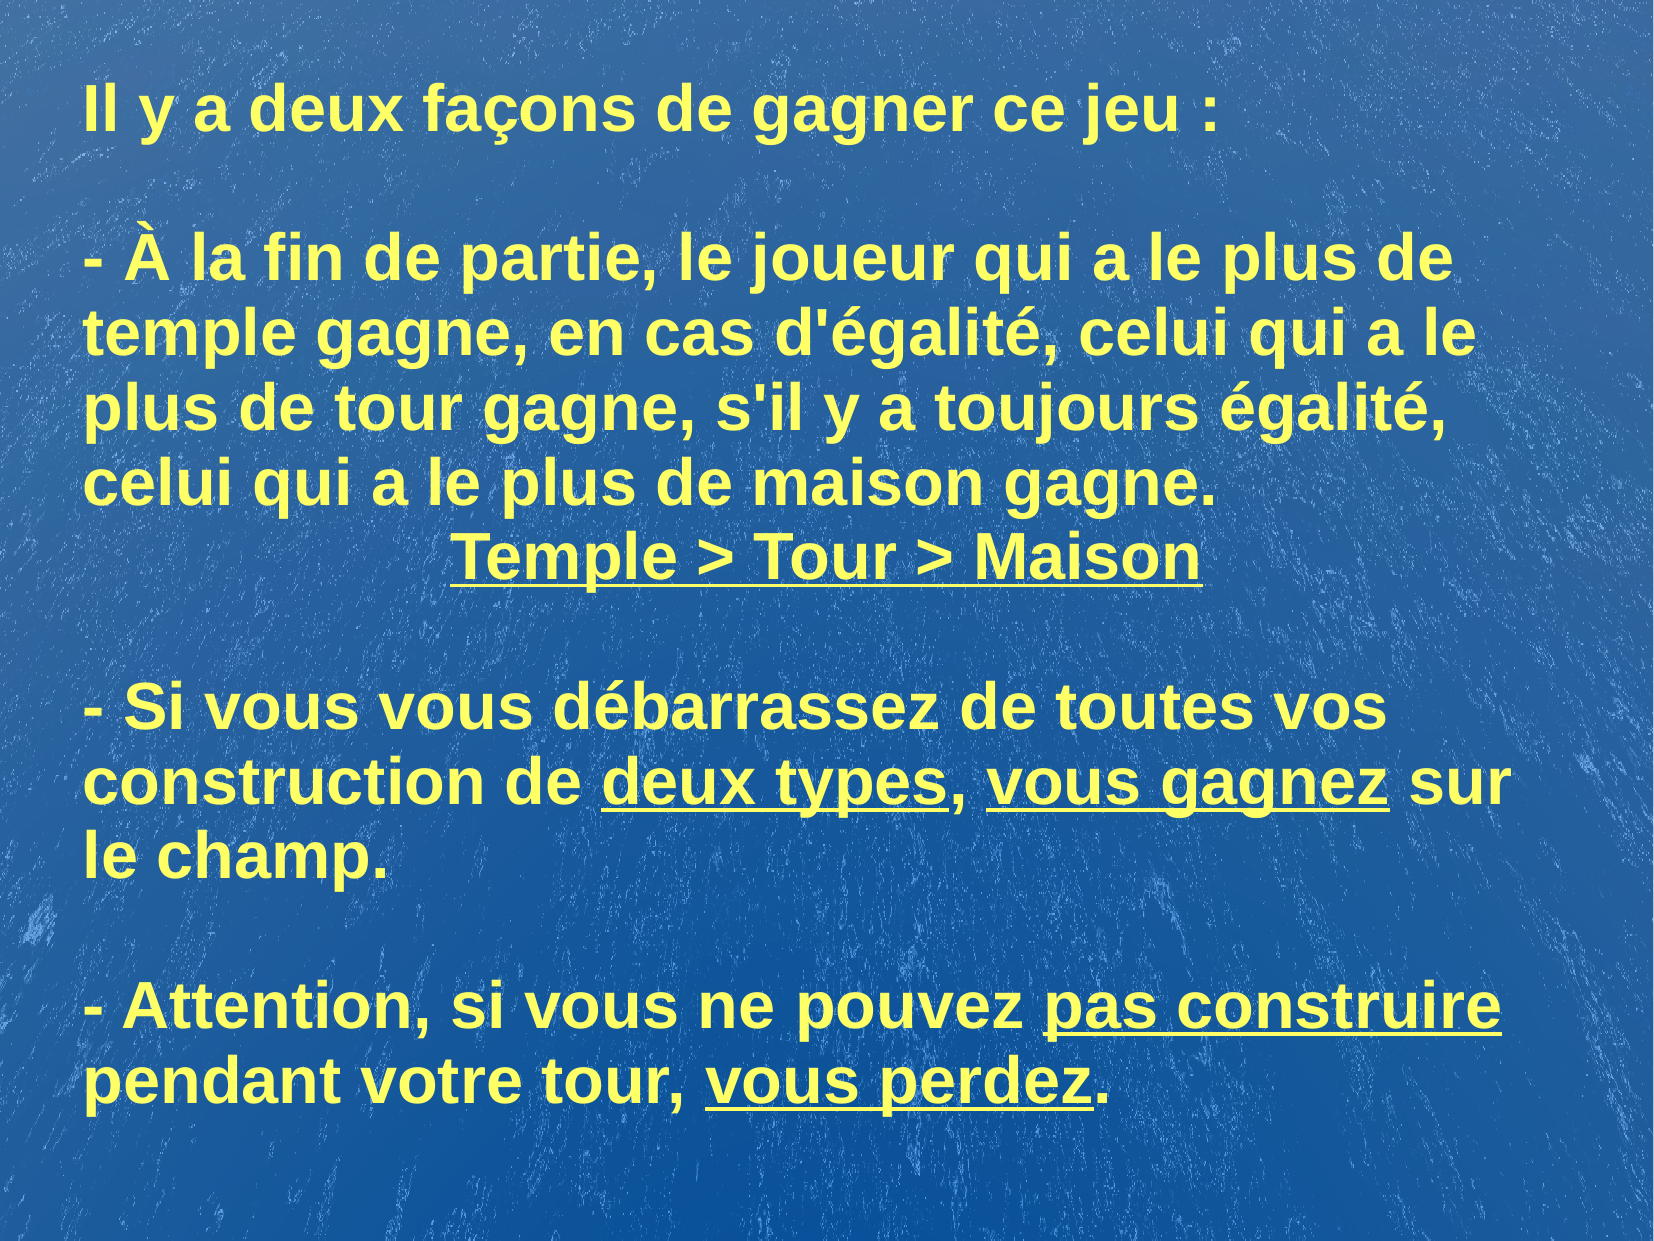

# Comment gagner
Il y a deux façons de gagner ce jeu :
- À la fin de partie, le joueur qui a le plus de temple gagne, en cas d'égalité, celui qui a le plus de tour gagne, s'il y a toujours égalité, celui qui a le plus de maison gagne.
Temple > Tour > Maison
- Si vous vous débarrassez de toutes vos construction de deux types, vous gagnez sur le champ.
- Attention, si vous ne pouvez pas construire pendant votre tour, vous perdez.